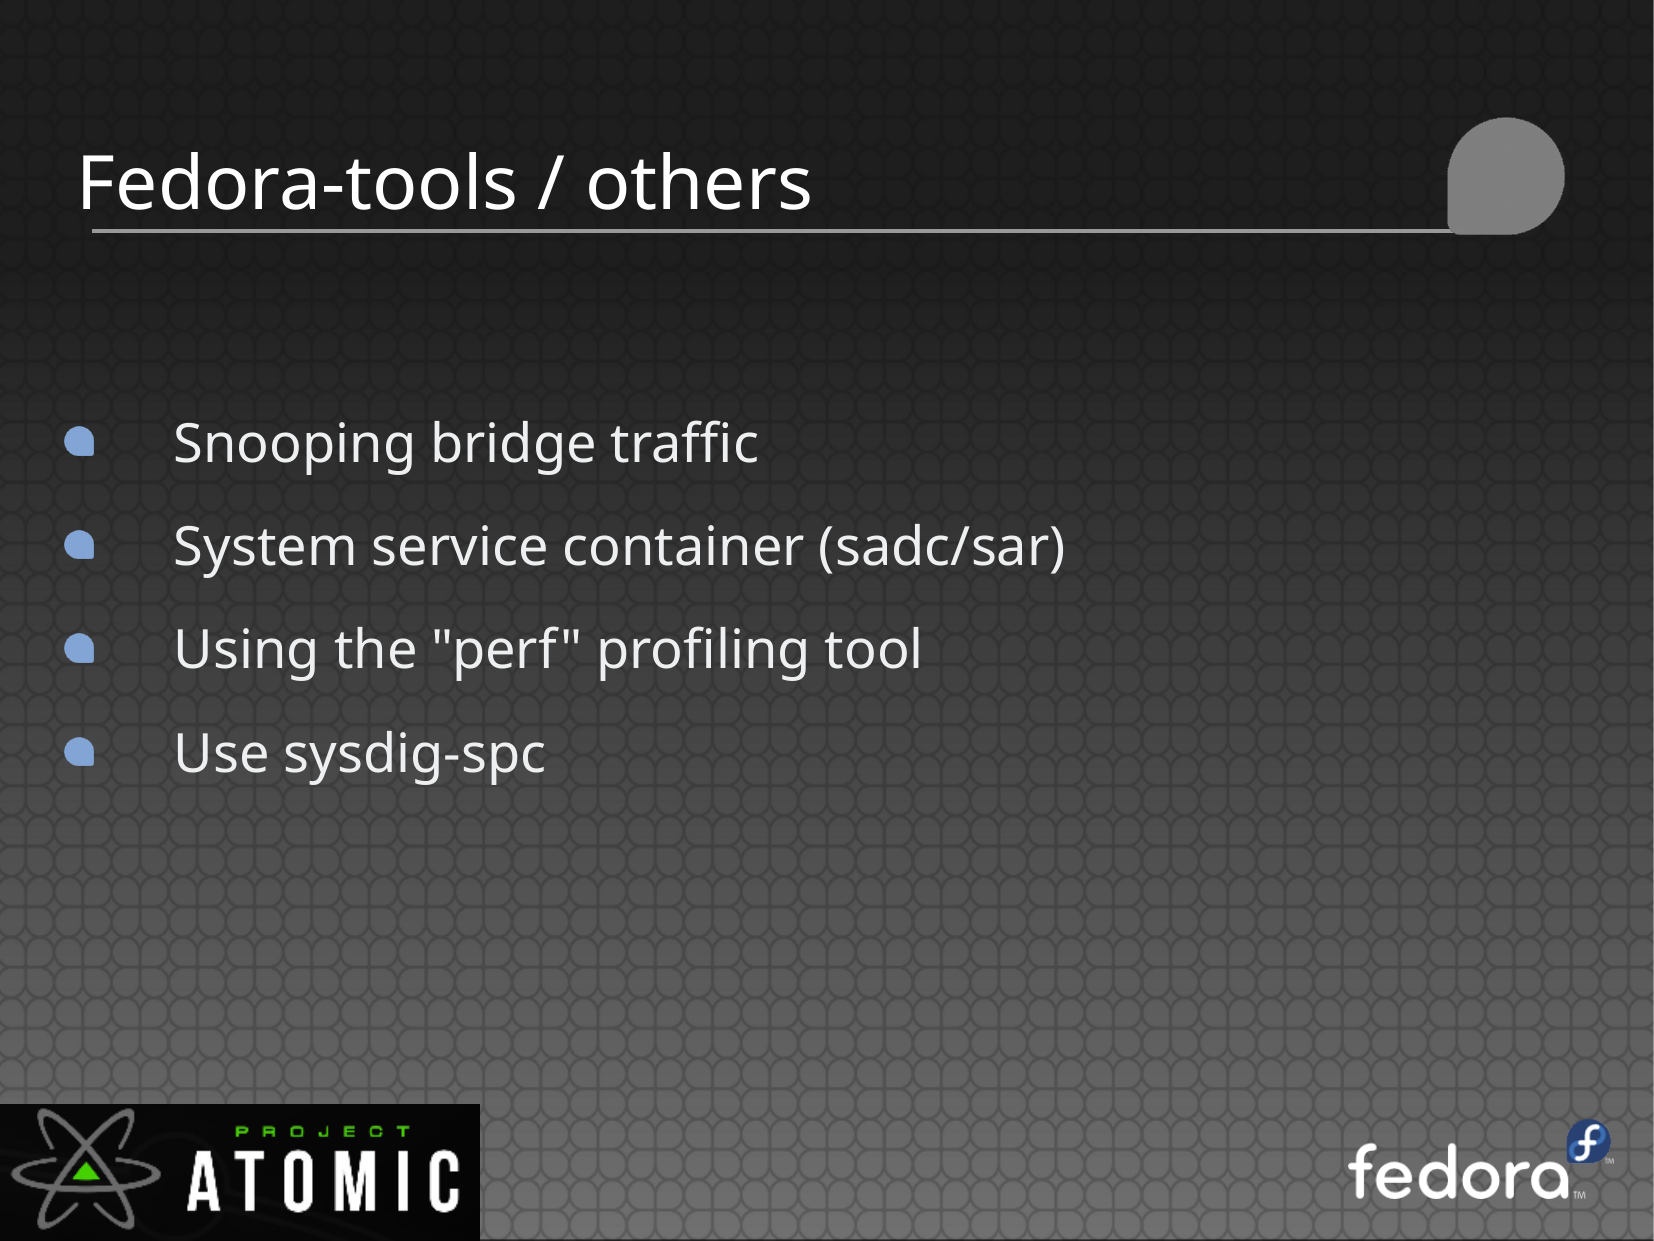

# Fedora-tools / others
 Snooping bridge traffic
 System service container (sadc/sar)
 Using the "perf" profiling tool
 Use sysdig-spc